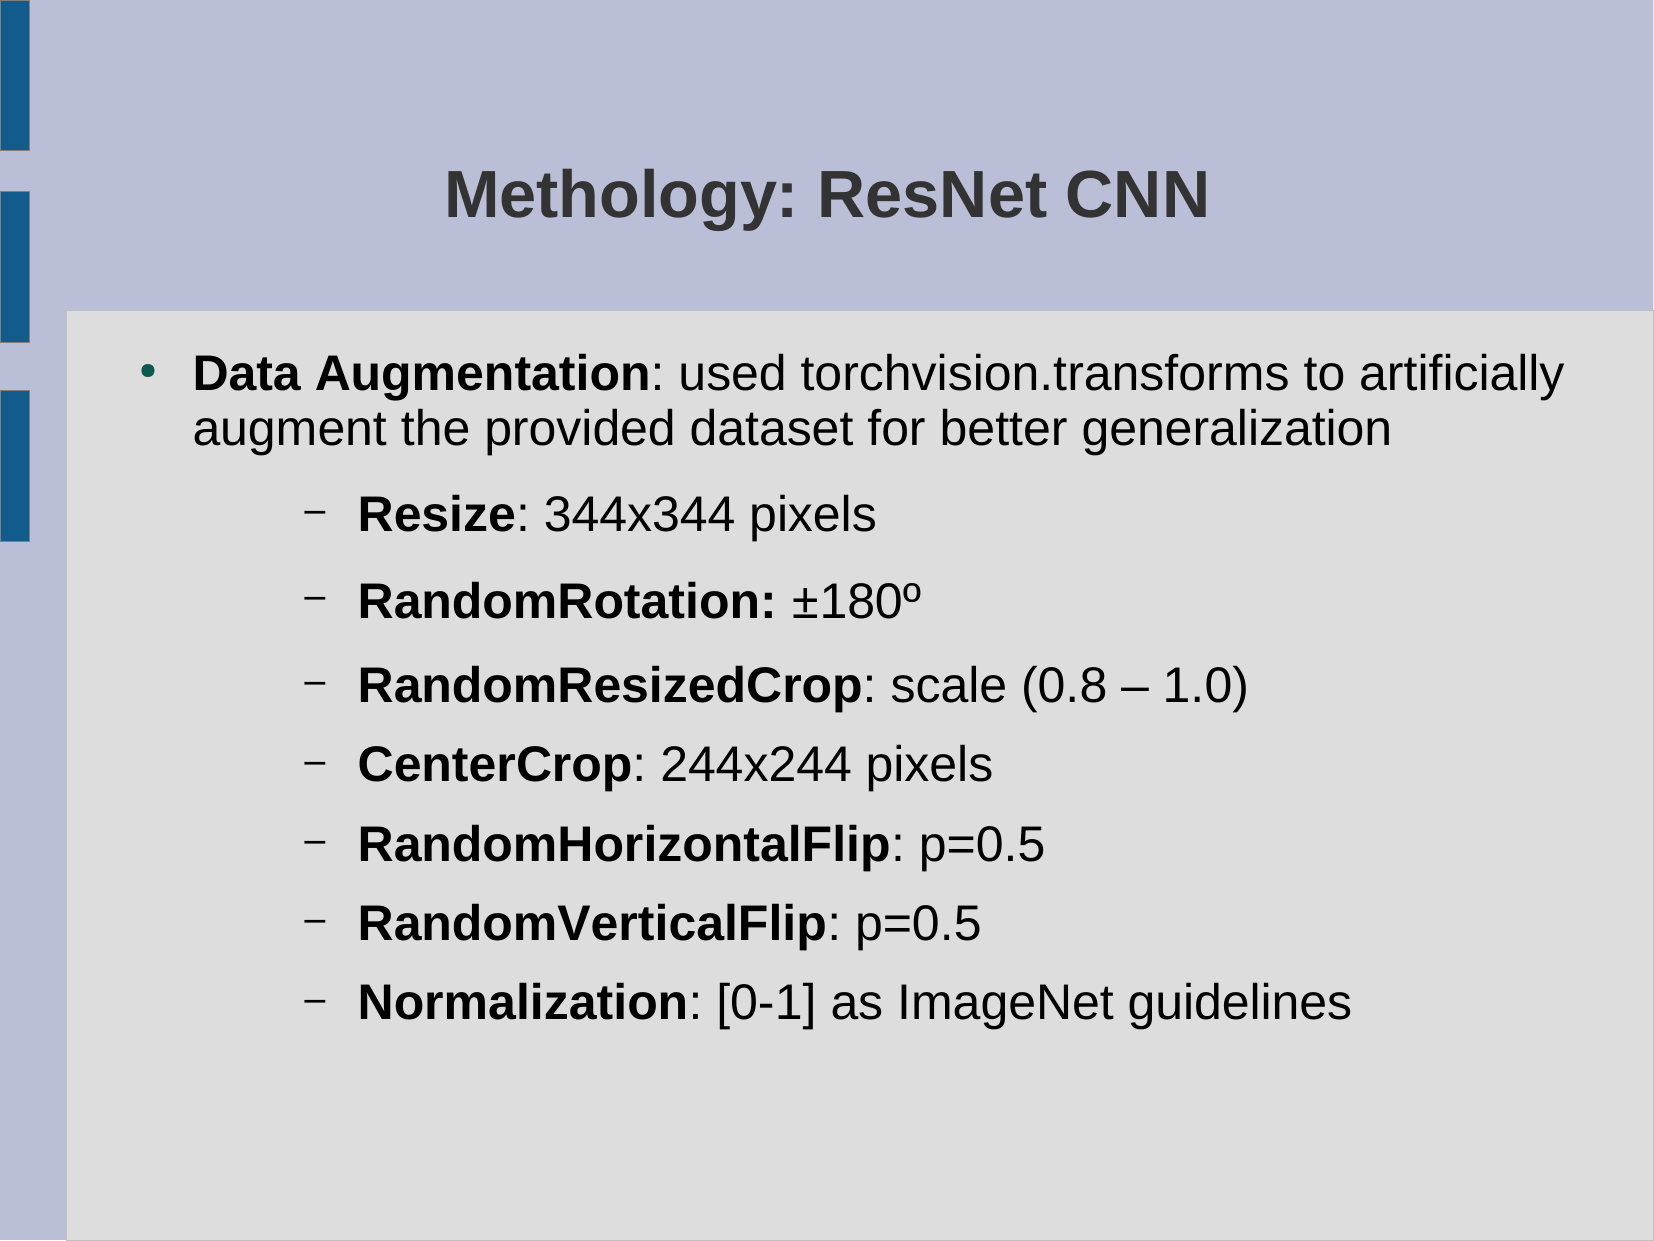

# Methology: ResNet CNN
Data Augmentation: used torchvision.transforms to artificially augment the provided dataset for better generalization
Resize: 344x344 pixels
RandomRotation: ±180º
RandomResizedCrop: scale (0.8 – 1.0)
CenterCrop: 244x244 pixels
RandomHorizontalFlip: p=0.5
RandomVerticalFlip: p=0.5
Normalization: [0-1] as ImageNet guidelines